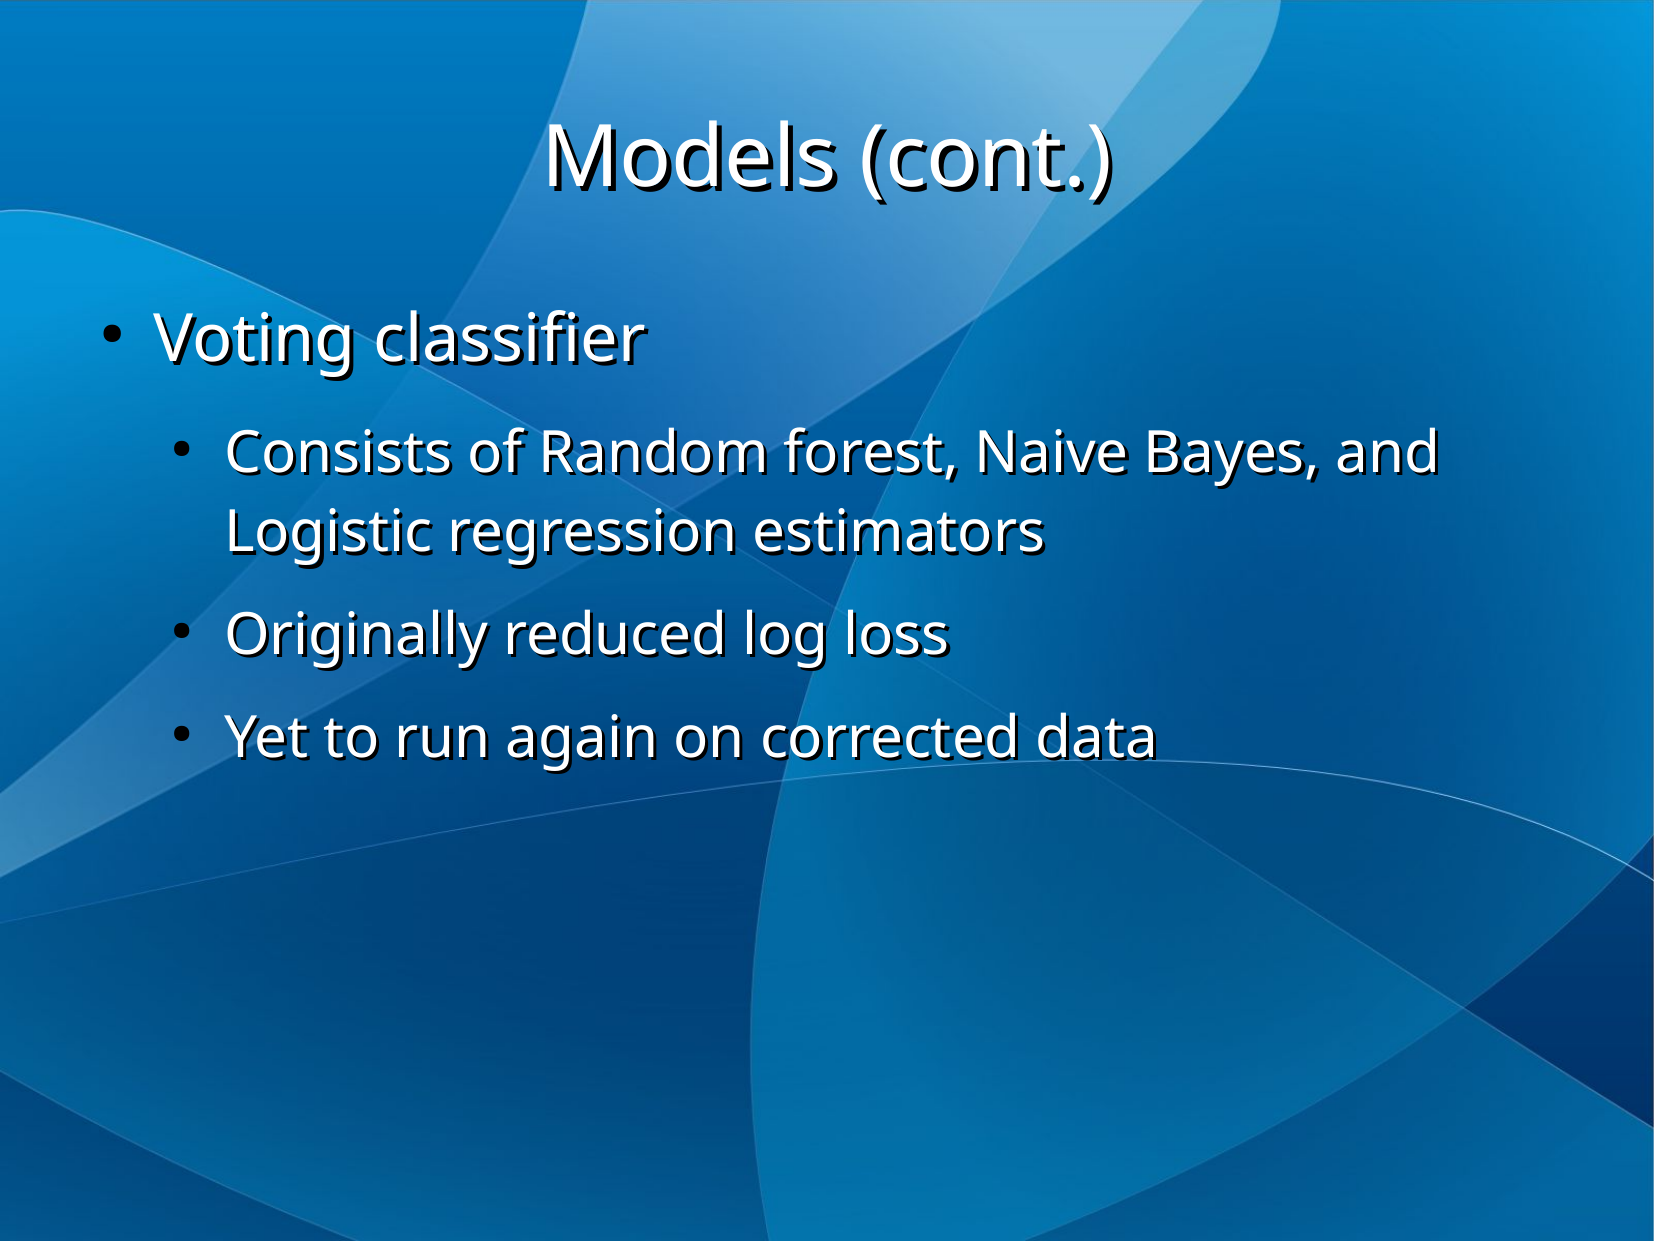

# Models (cont.)
Voting classifier
Consists of Random forest, Naive Bayes, and Logistic regression estimators
Originally reduced log loss
Yet to run again on corrected data